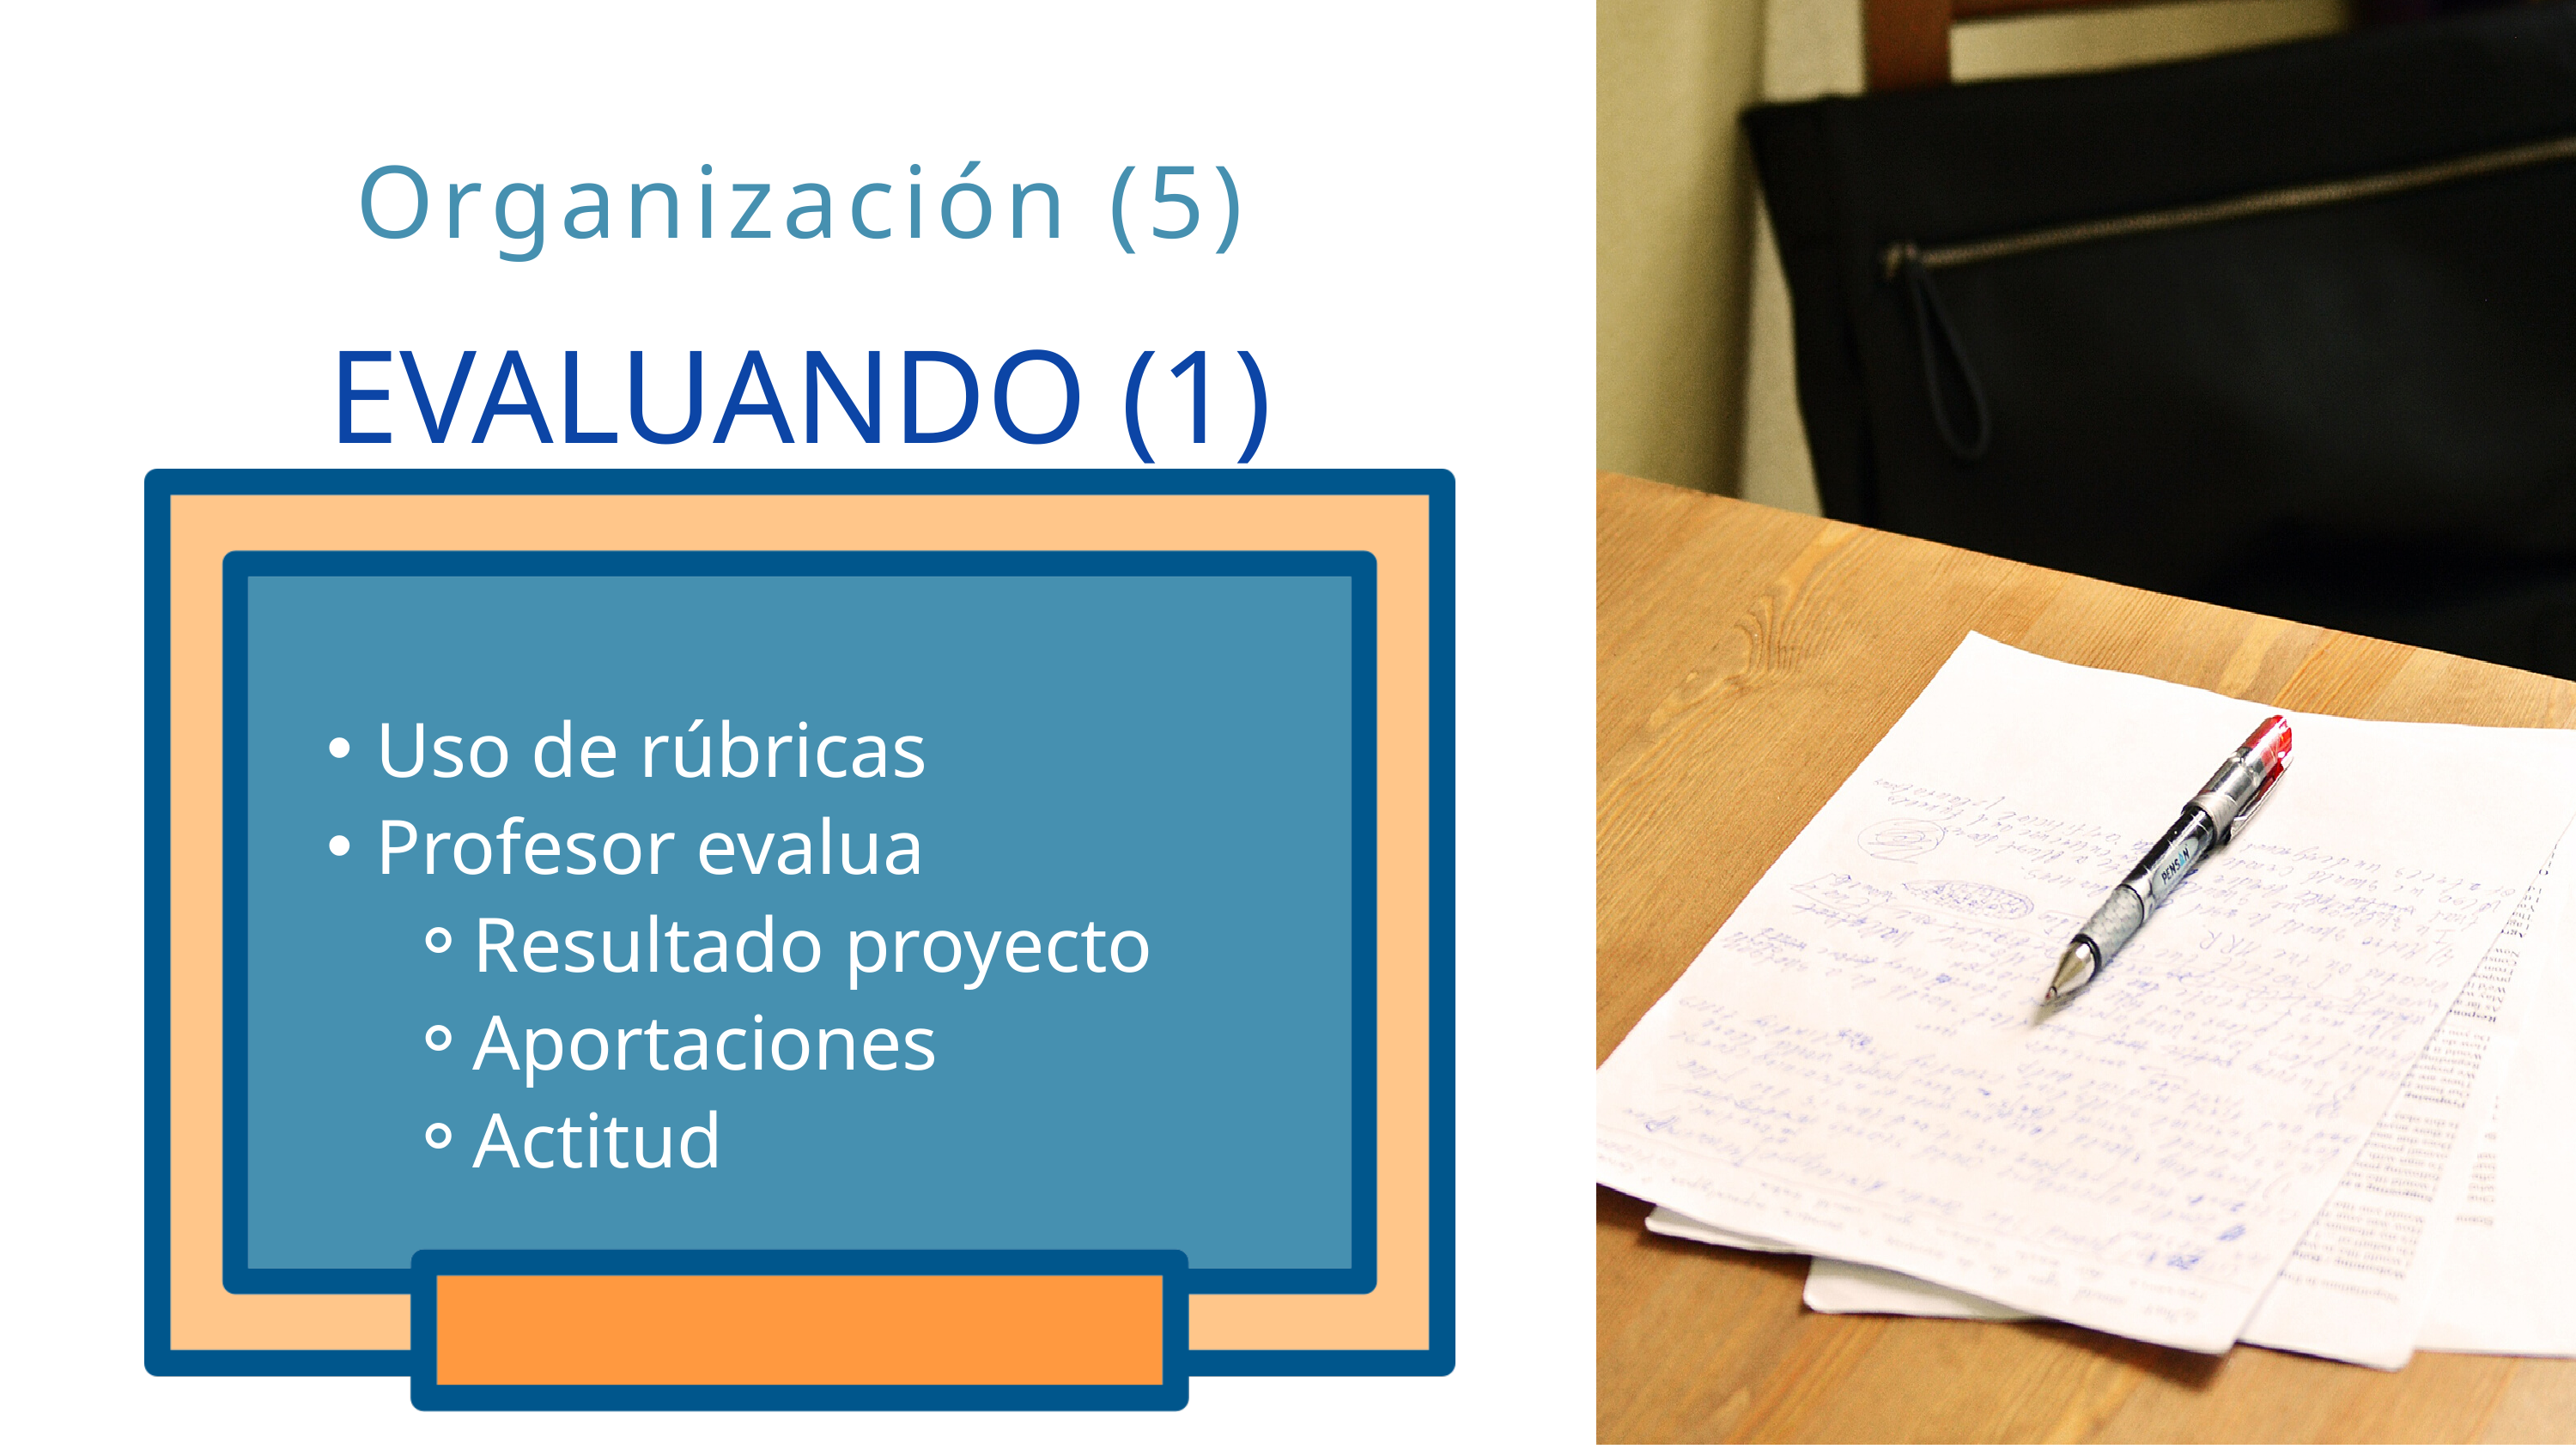

Organización (5)
EVALUANDO (1)
Uso de rúbricas
Profesor evalua
Resultado proyecto
Aportaciones
Actitud